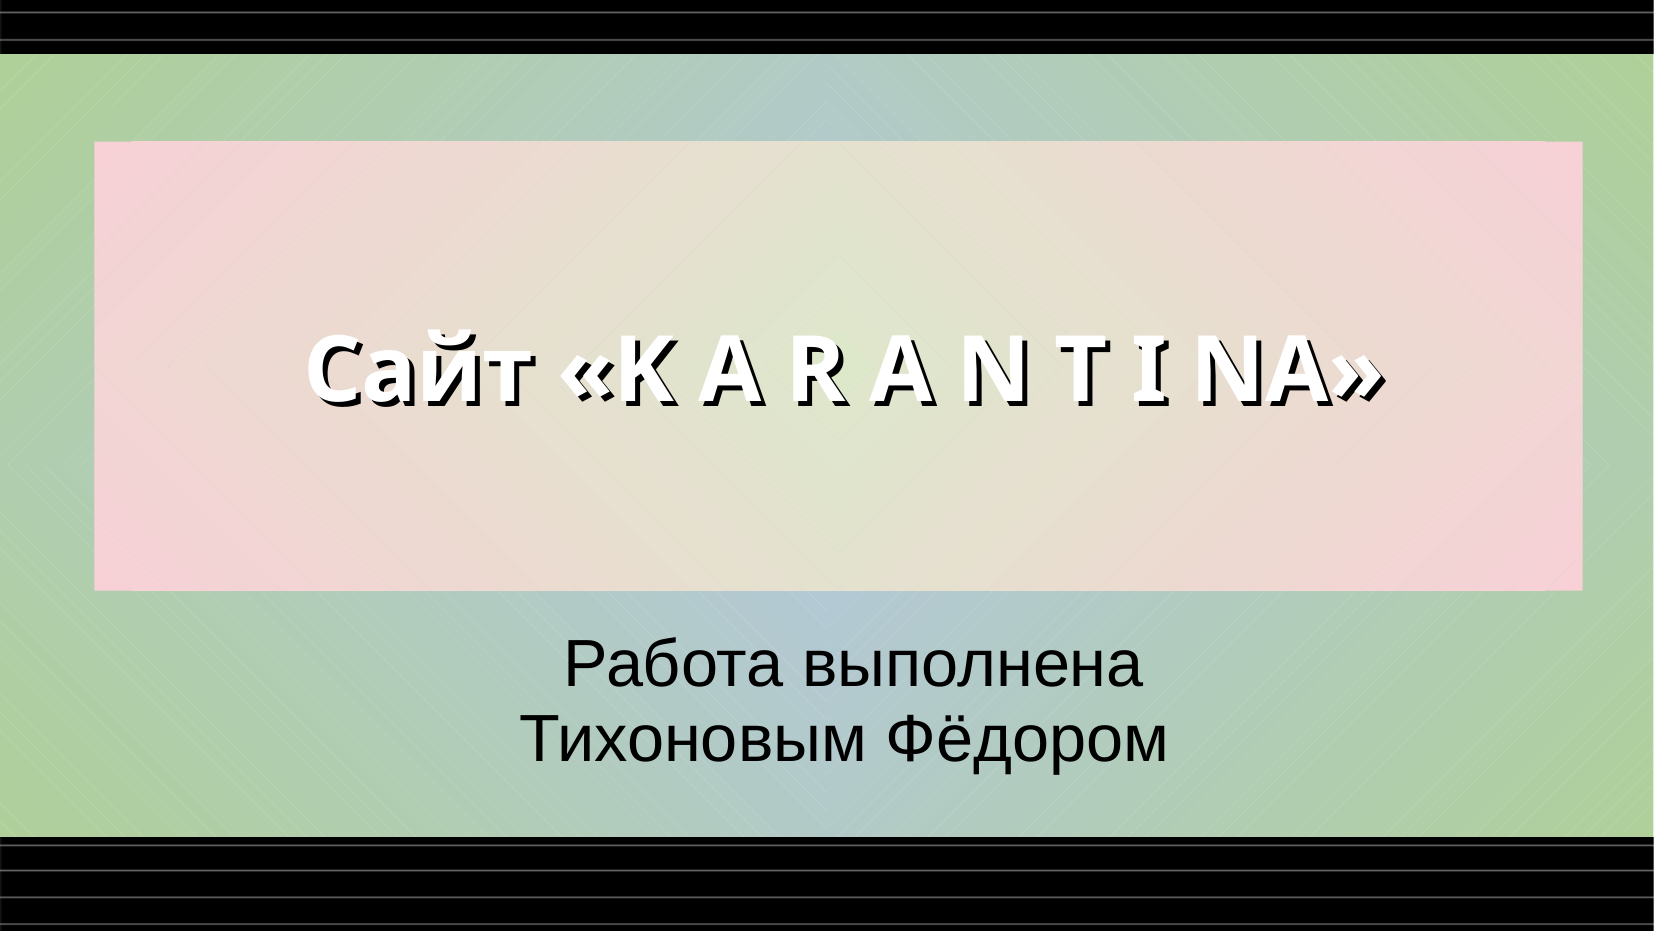

# Сайт «K A R A N T I NA»
Работа выполнена
Тихоновым Фёдором